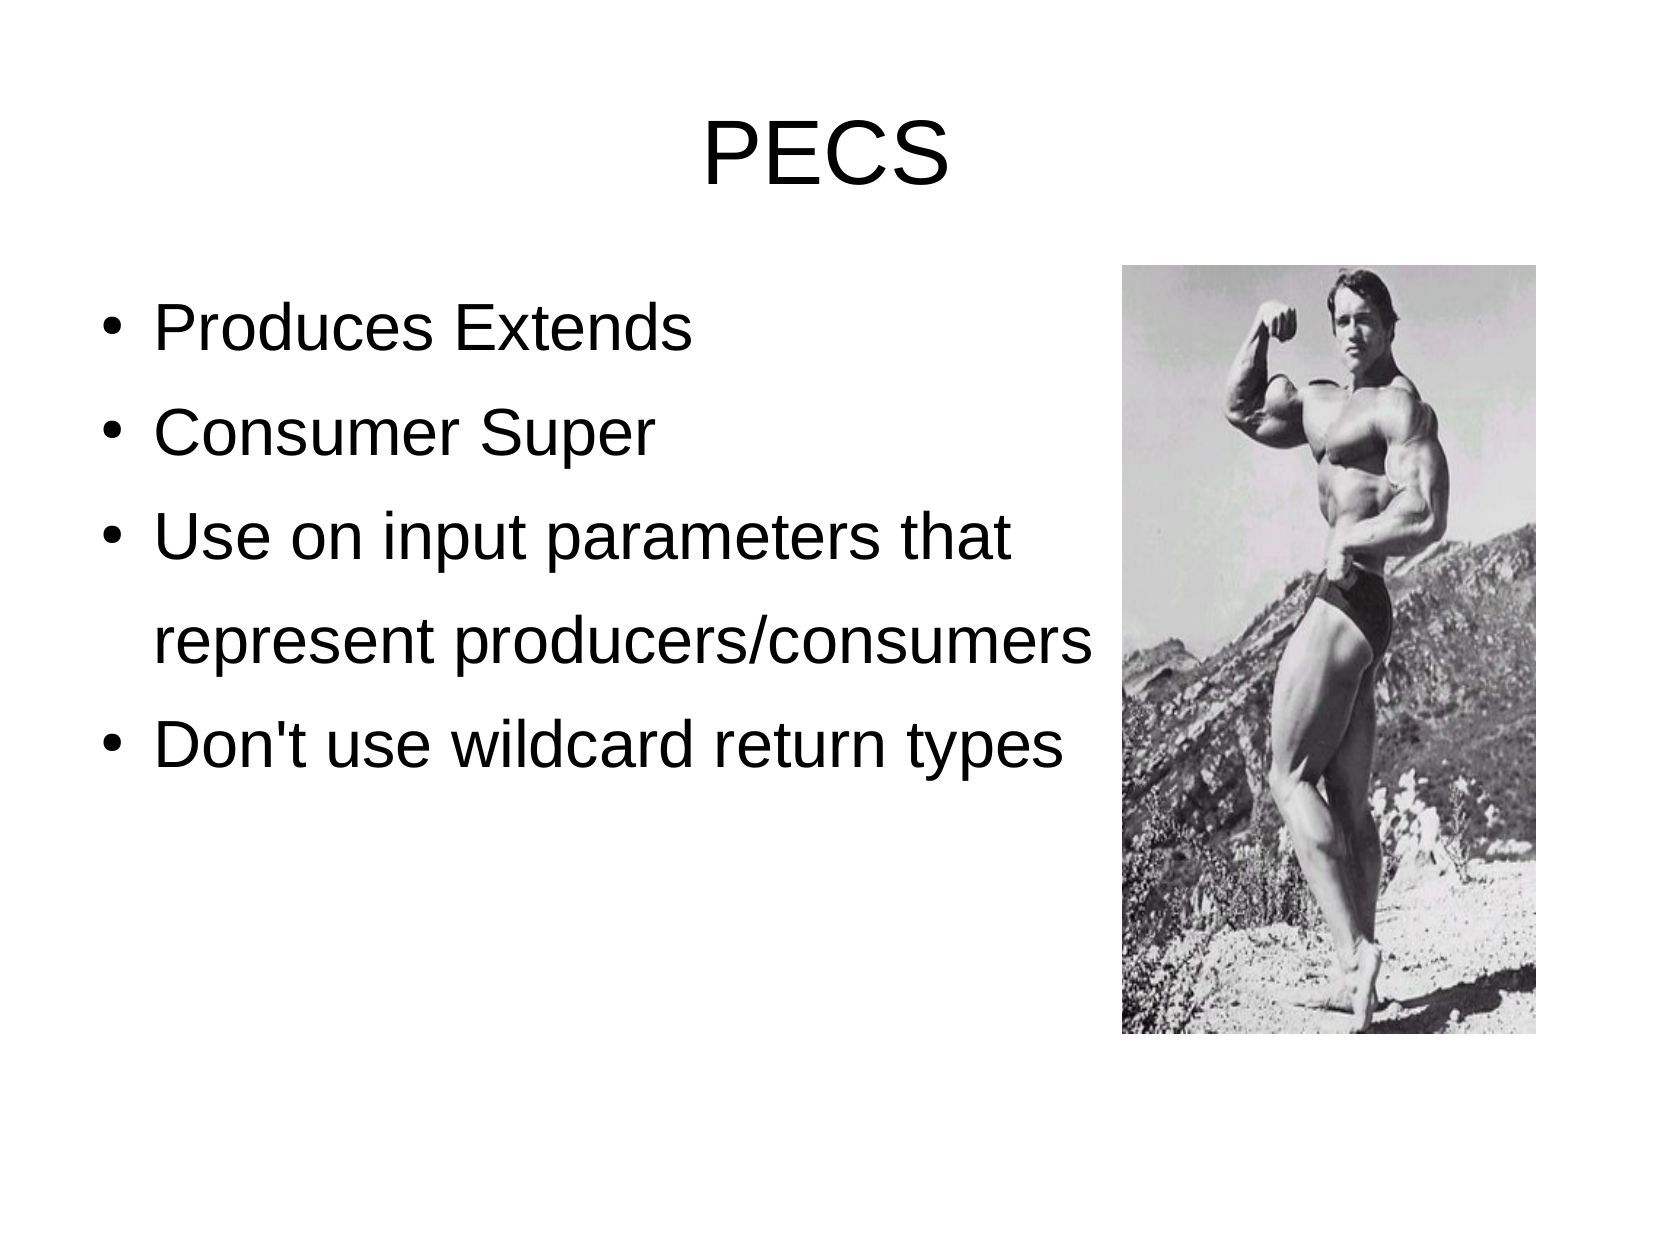

# PECS
Produces Extends
Consumer Super
Use on input parameters that
represent producers/consumers
Don't use wildcard return types